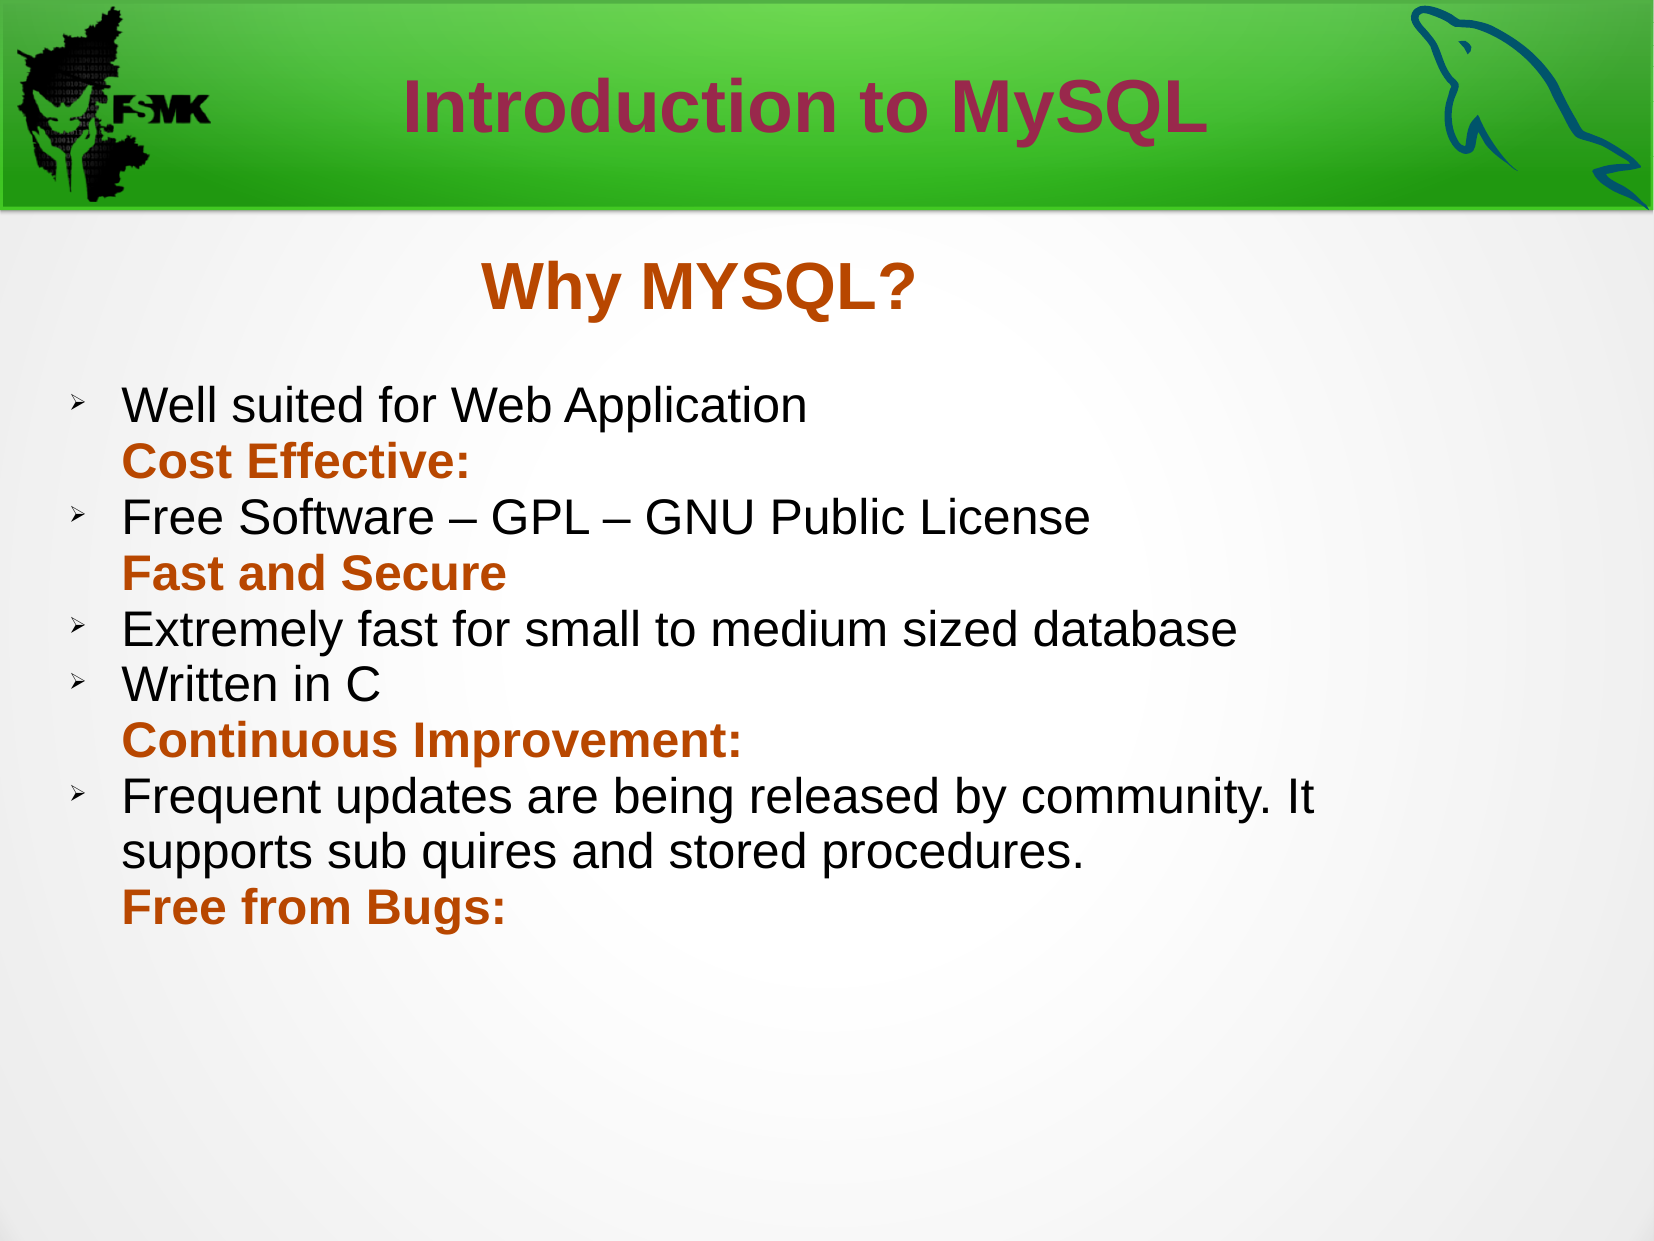

# Introduction to MySQL
Why MYSQL?
Well suited for Web Application
Cost Effective:
Free Software – GPL – GNU Public License
Fast and Secure
Extremely fast for small to medium sized database
Written in C
Continuous Improvement:
Frequent updates are being released by community. It supports sub quires and stored procedures.
Free from Bugs: